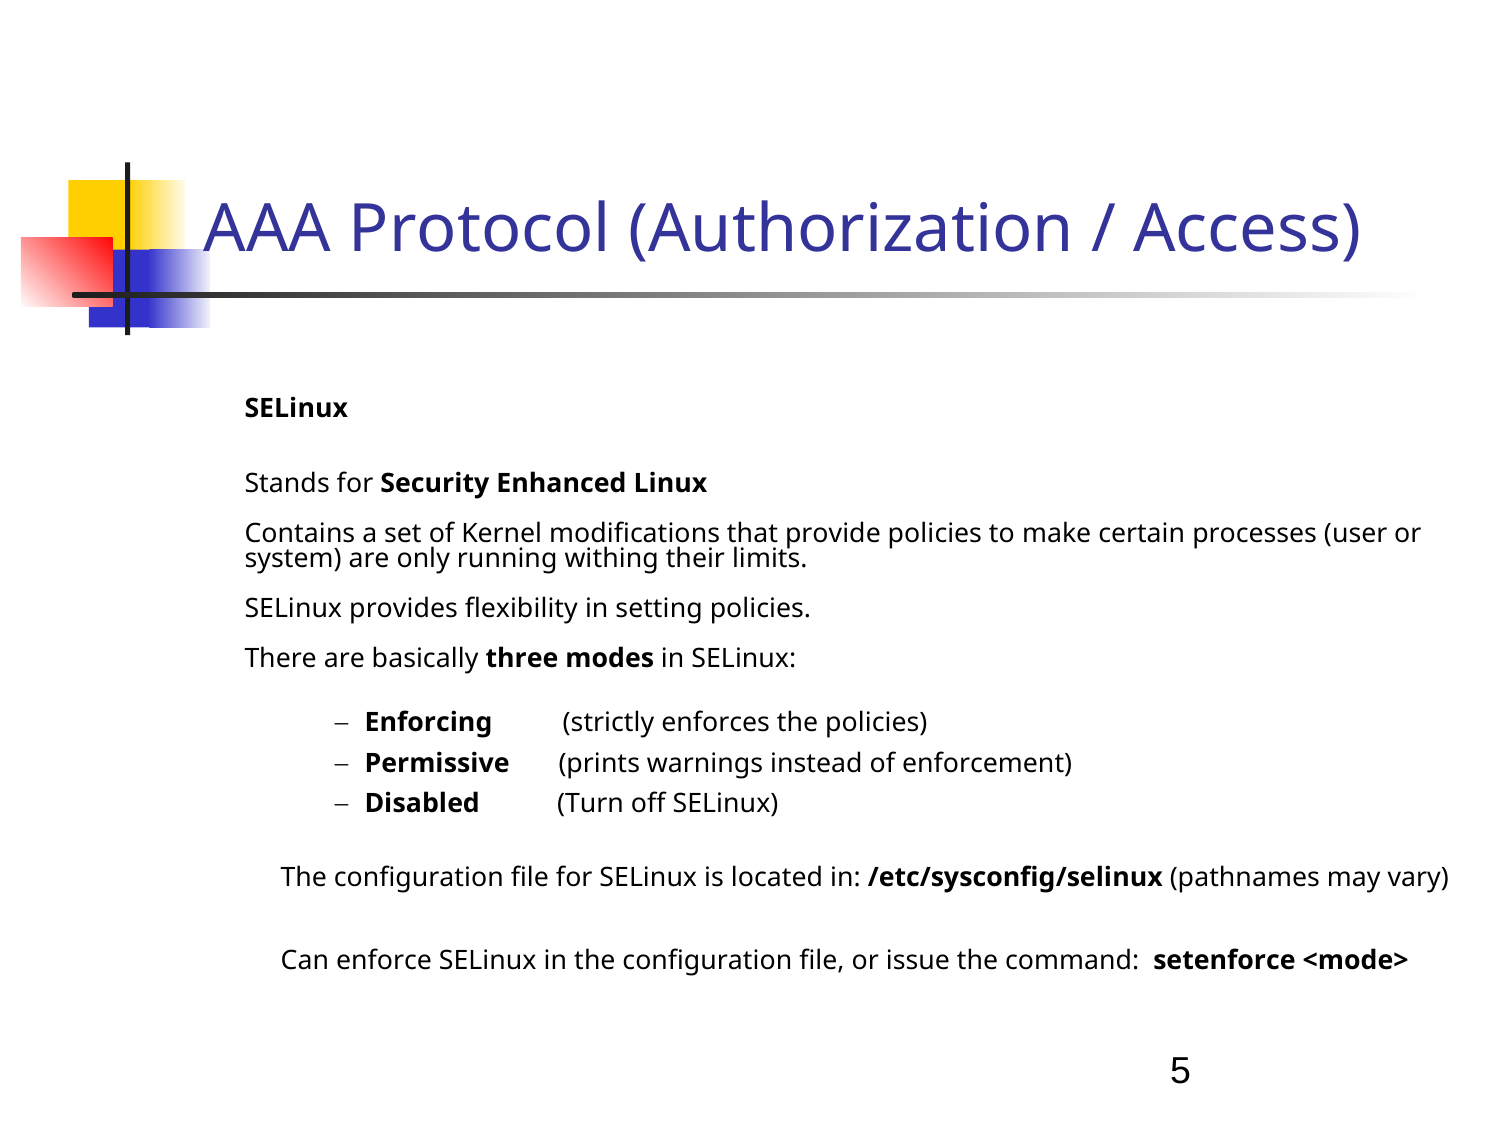

# AAA Protocol (Authorization / Access)
SELinux
Stands for Security Enhanced Linux
Contains a set of Kernel modifications that provide policies to make certain processes (user or system) are only running withing their limits.
SELinux provides flexibility in setting policies.
There are basically three modes in SELinux:
Enforcing (strictly enforces the policies)
Permissive (prints warnings instead of enforcement)
Disabled (Turn off SELinux)
The configuration file for SELinux is located in: /etc/sysconfig/selinux (pathnames may vary)
Can enforce SELinux in the configuration file, or issue the command: setenforce <mode>
5